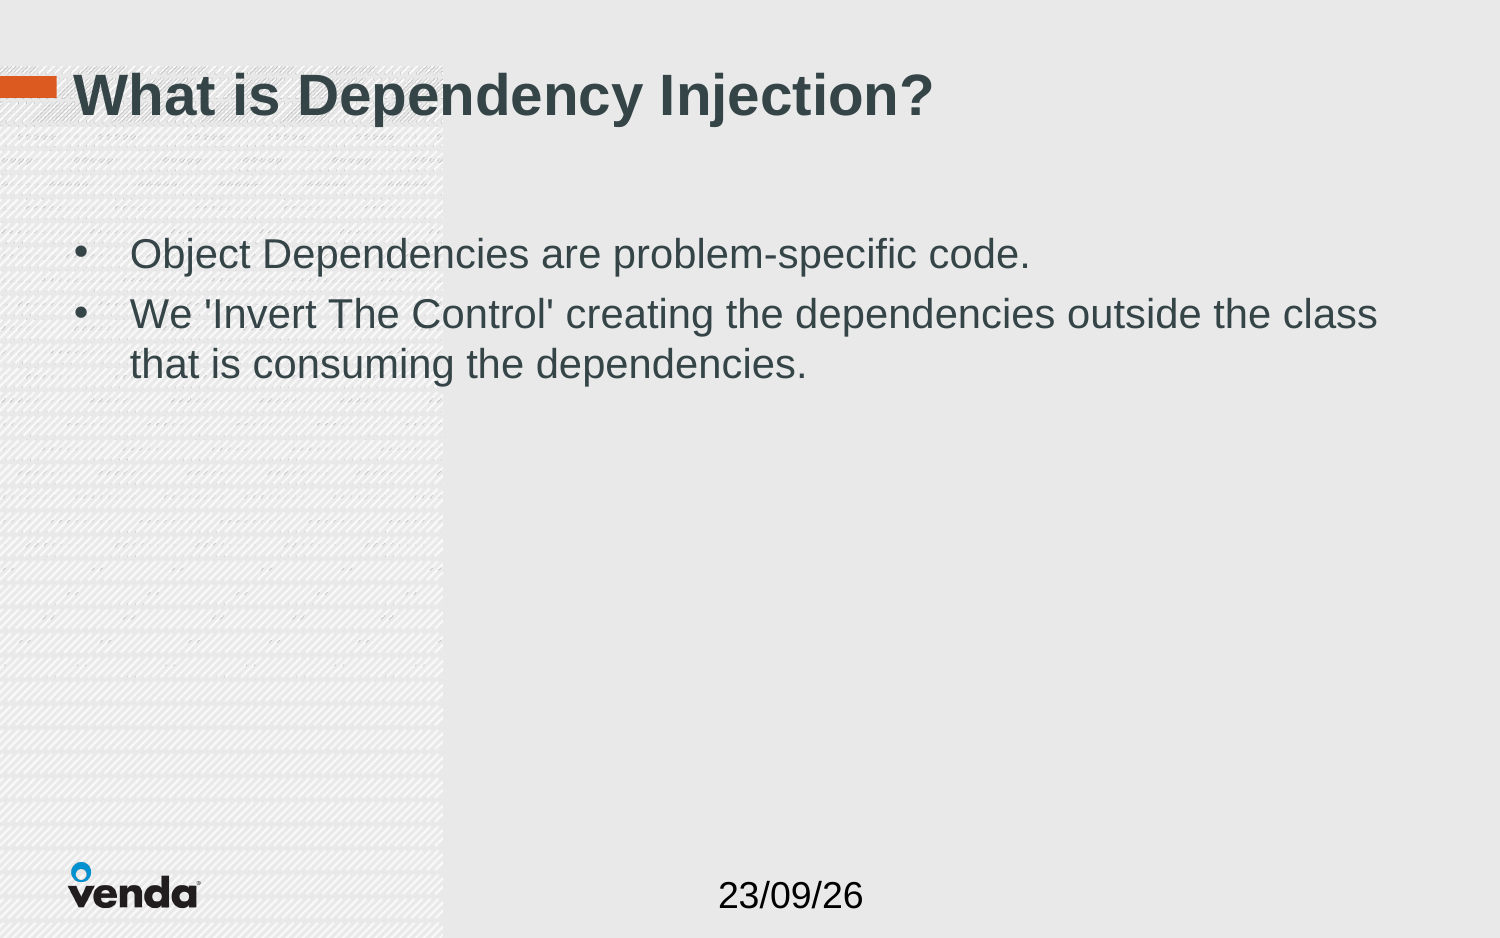

# What is Dependency Injection?
Object Dependencies are problem-specific code.
We 'Invert The Control' creating the dependencies outside the class that is consuming the dependencies.